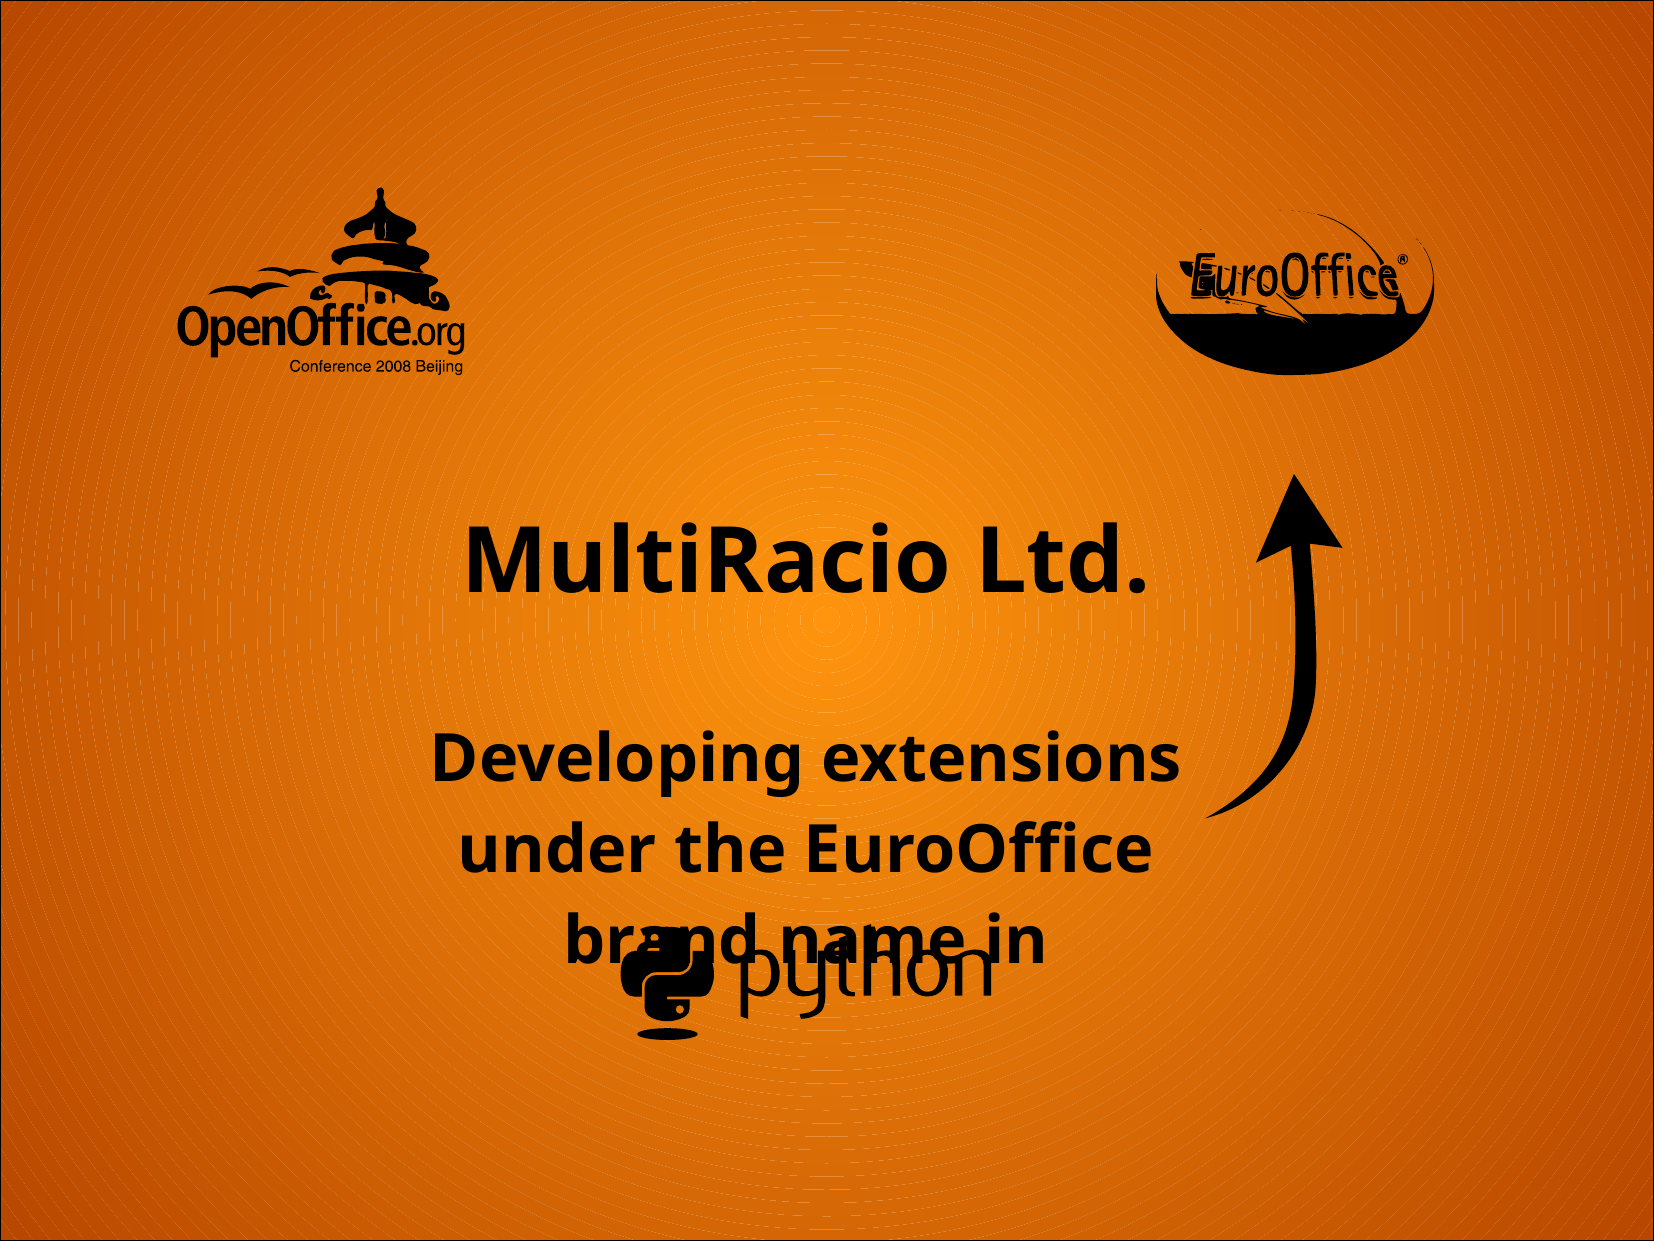

MultiRacio Ltd.
Developing extensions
under the EuroOffice
brand name in